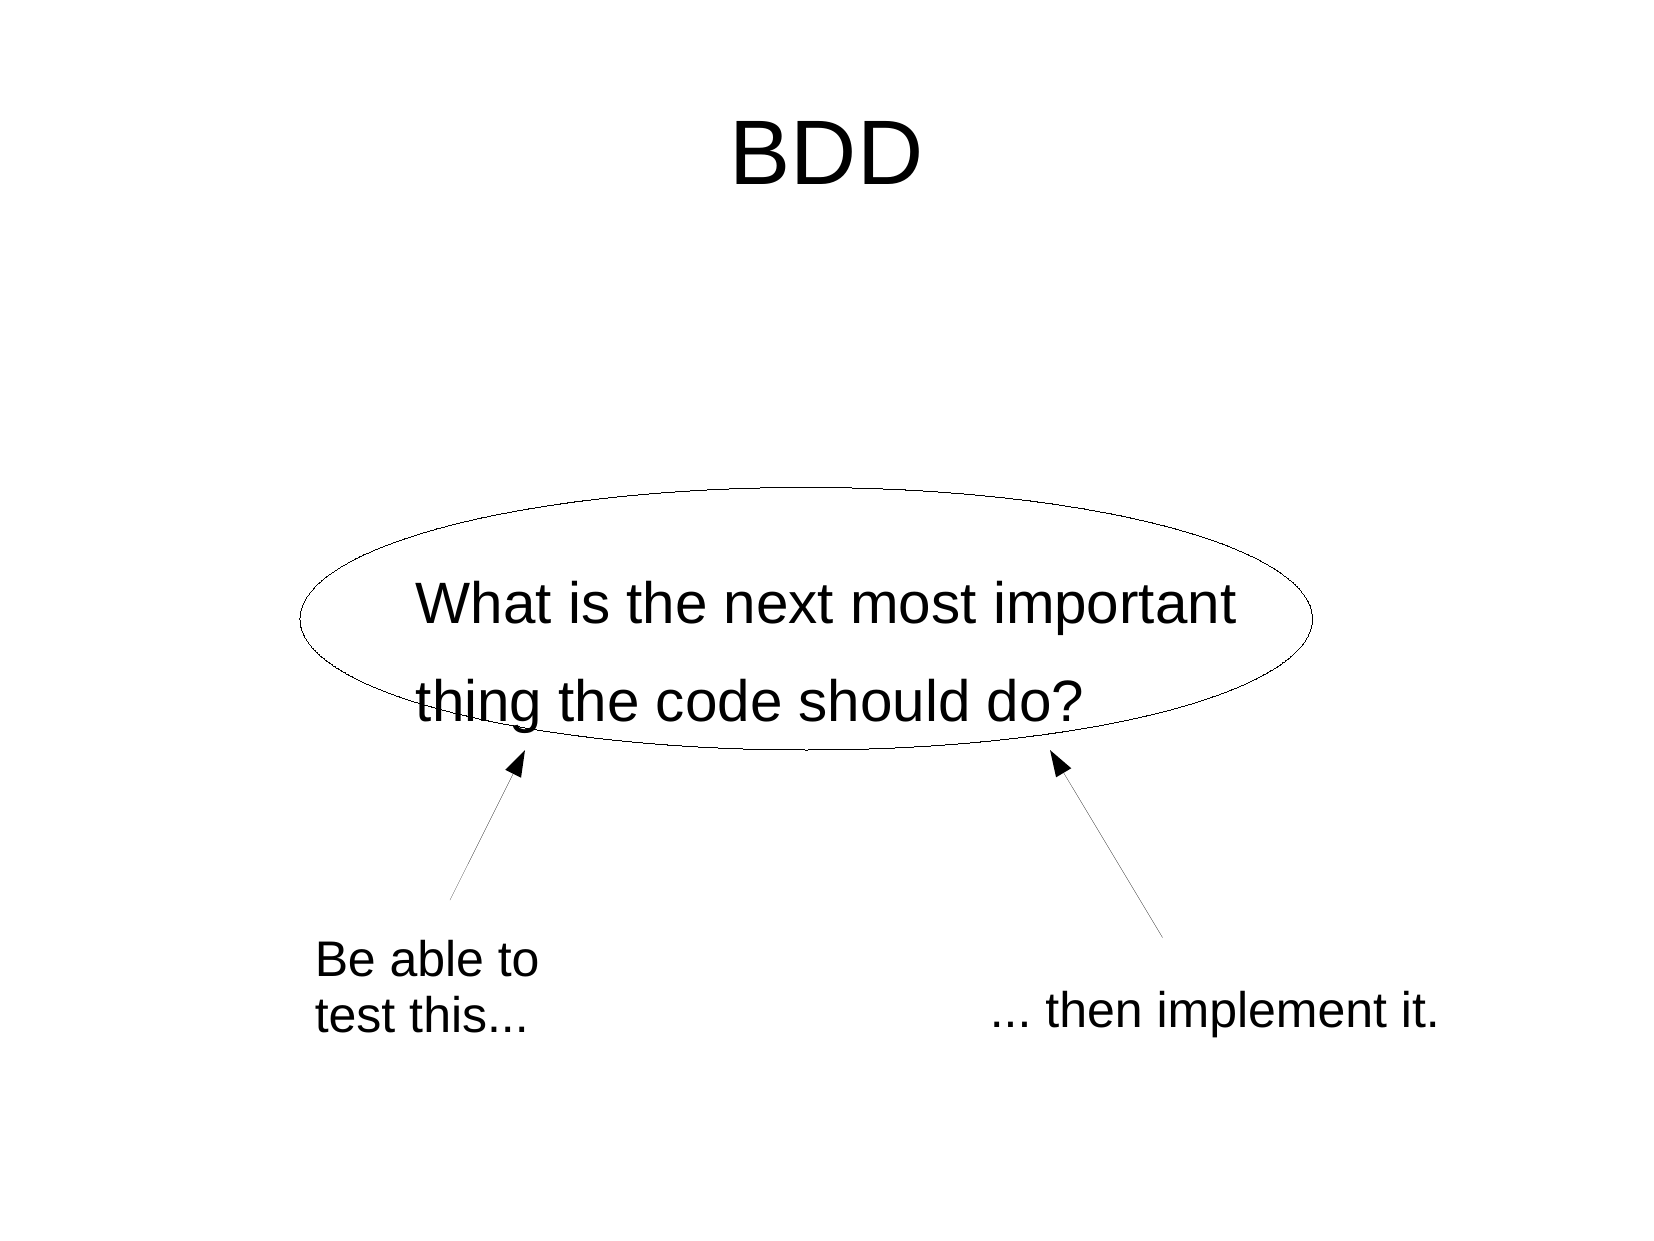

# BDD
What is the next most important
thing the code should do?
Be able to
test this...
... then implement it.